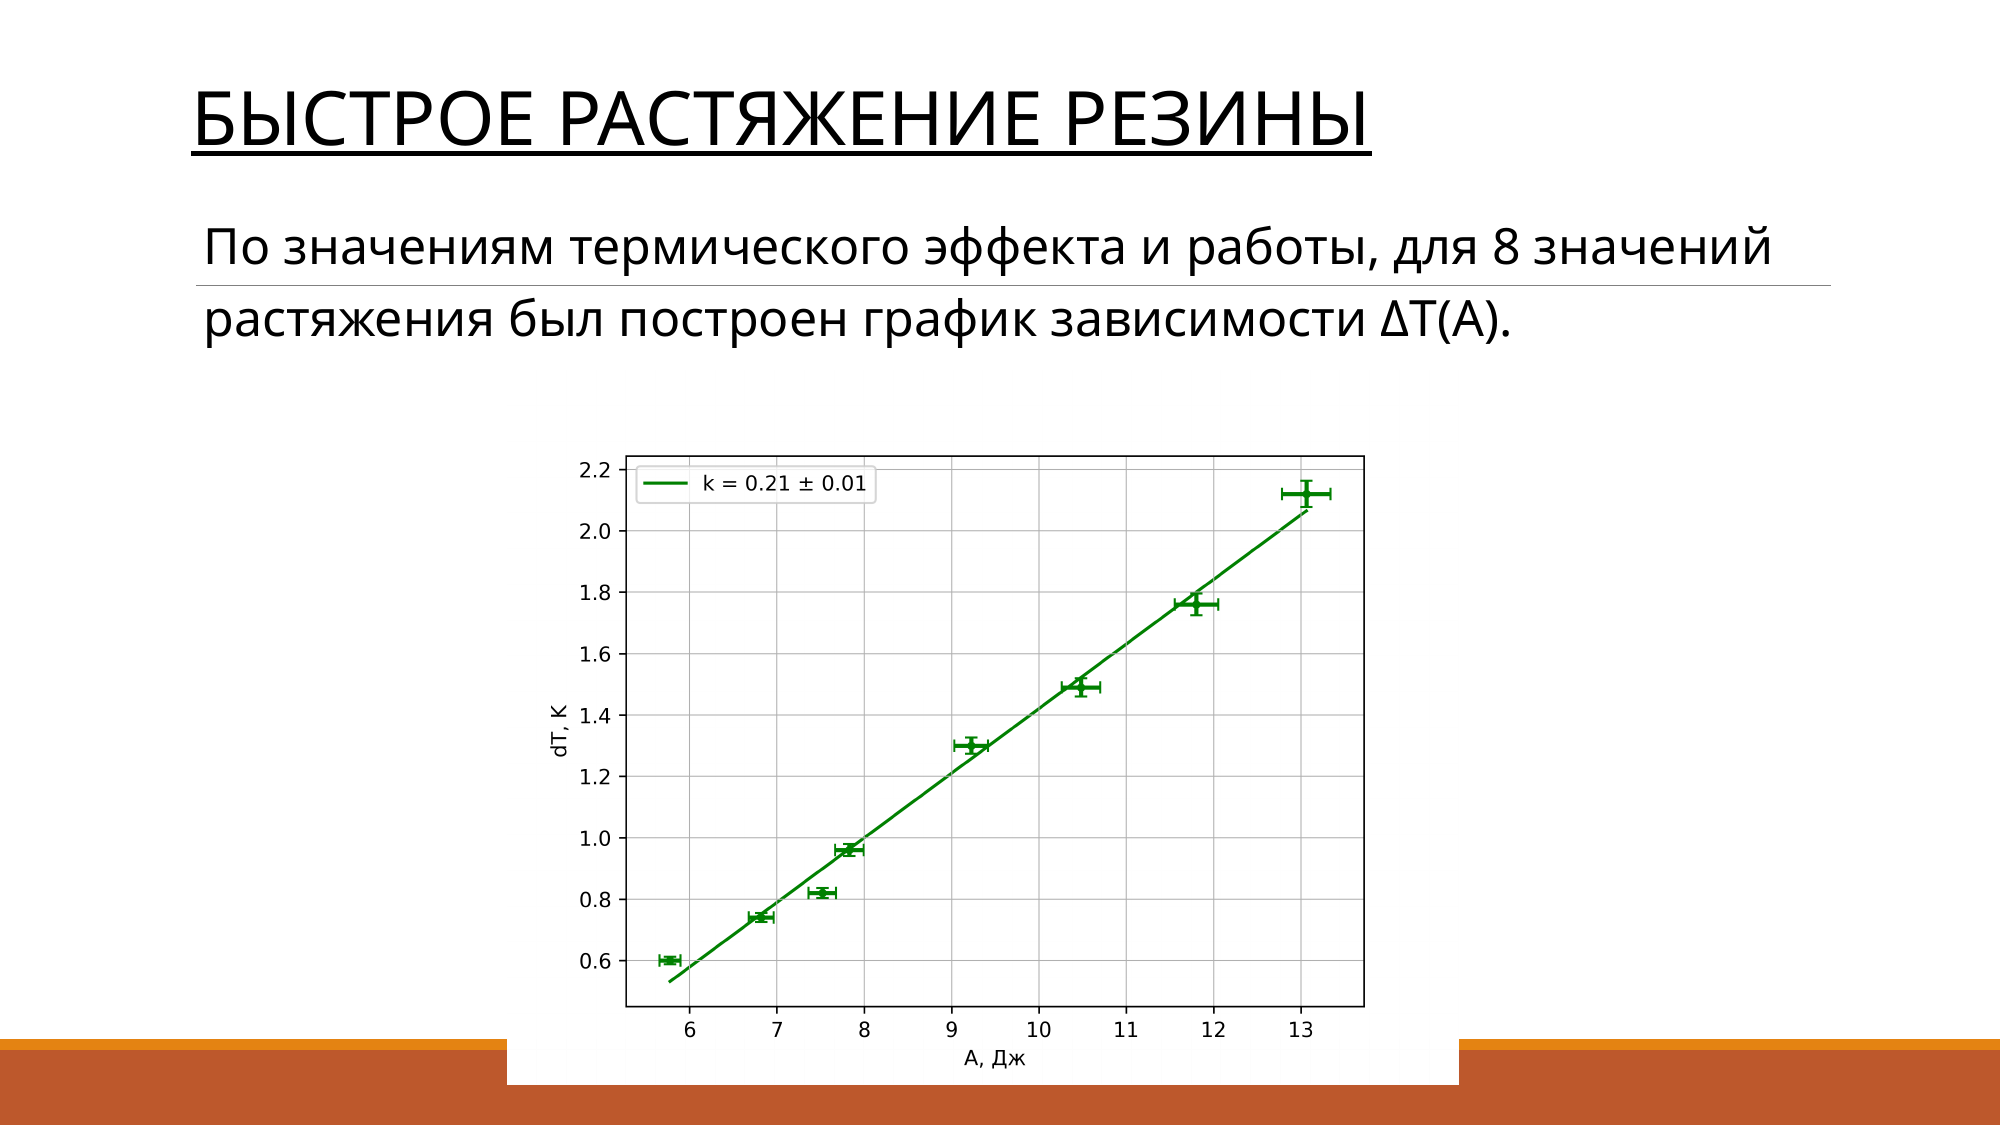

# Быстрое растяжение резины
По значениям термического эффекта и работы, для 8 значений растяжения был построен график зависимости ΔT(A).